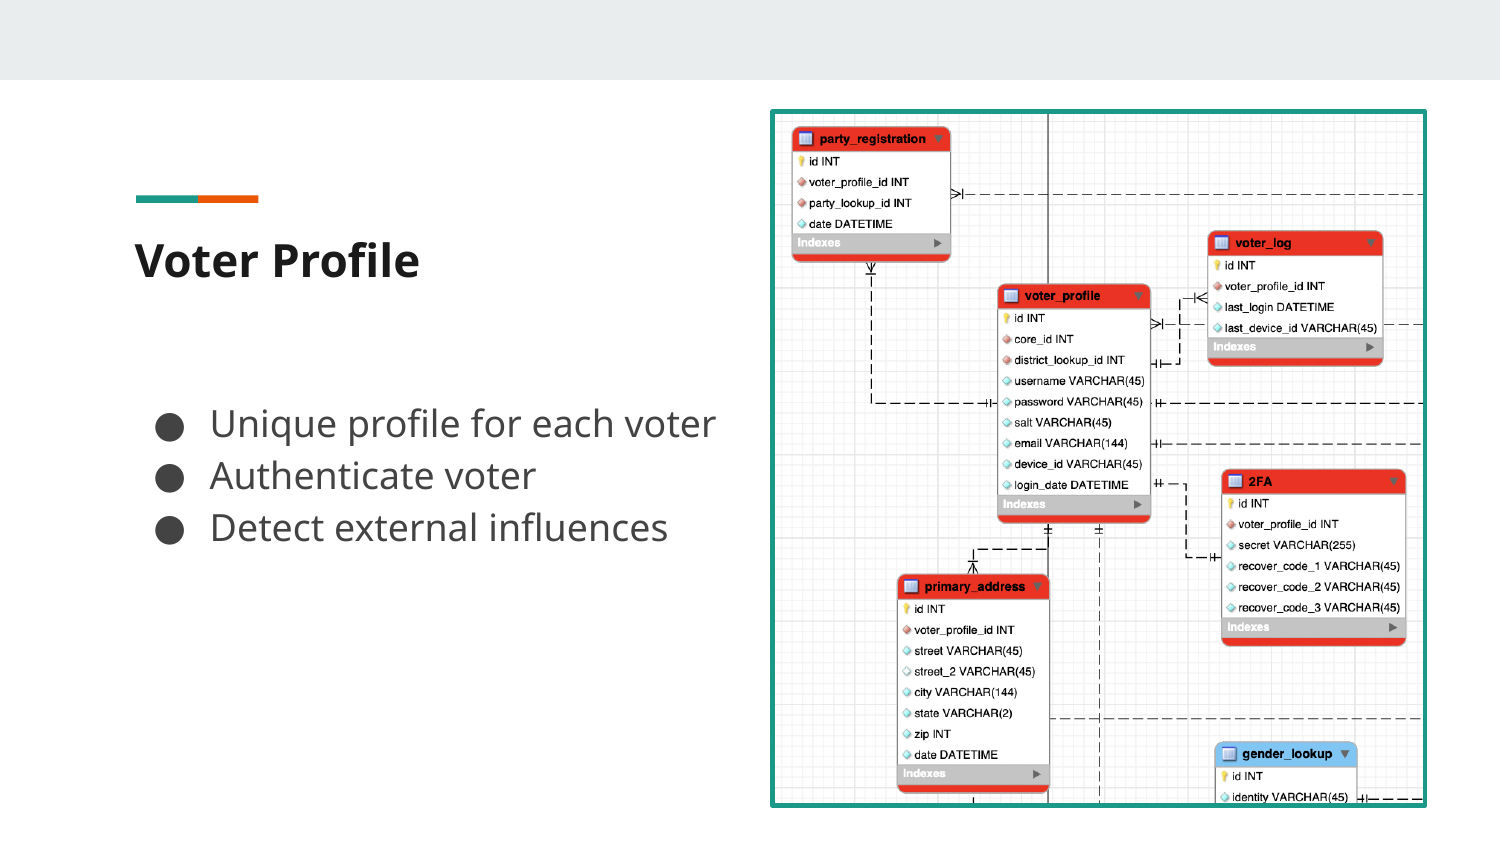

# Voter Profile
Unique profile for each voter
Authenticate voter
Detect external influences